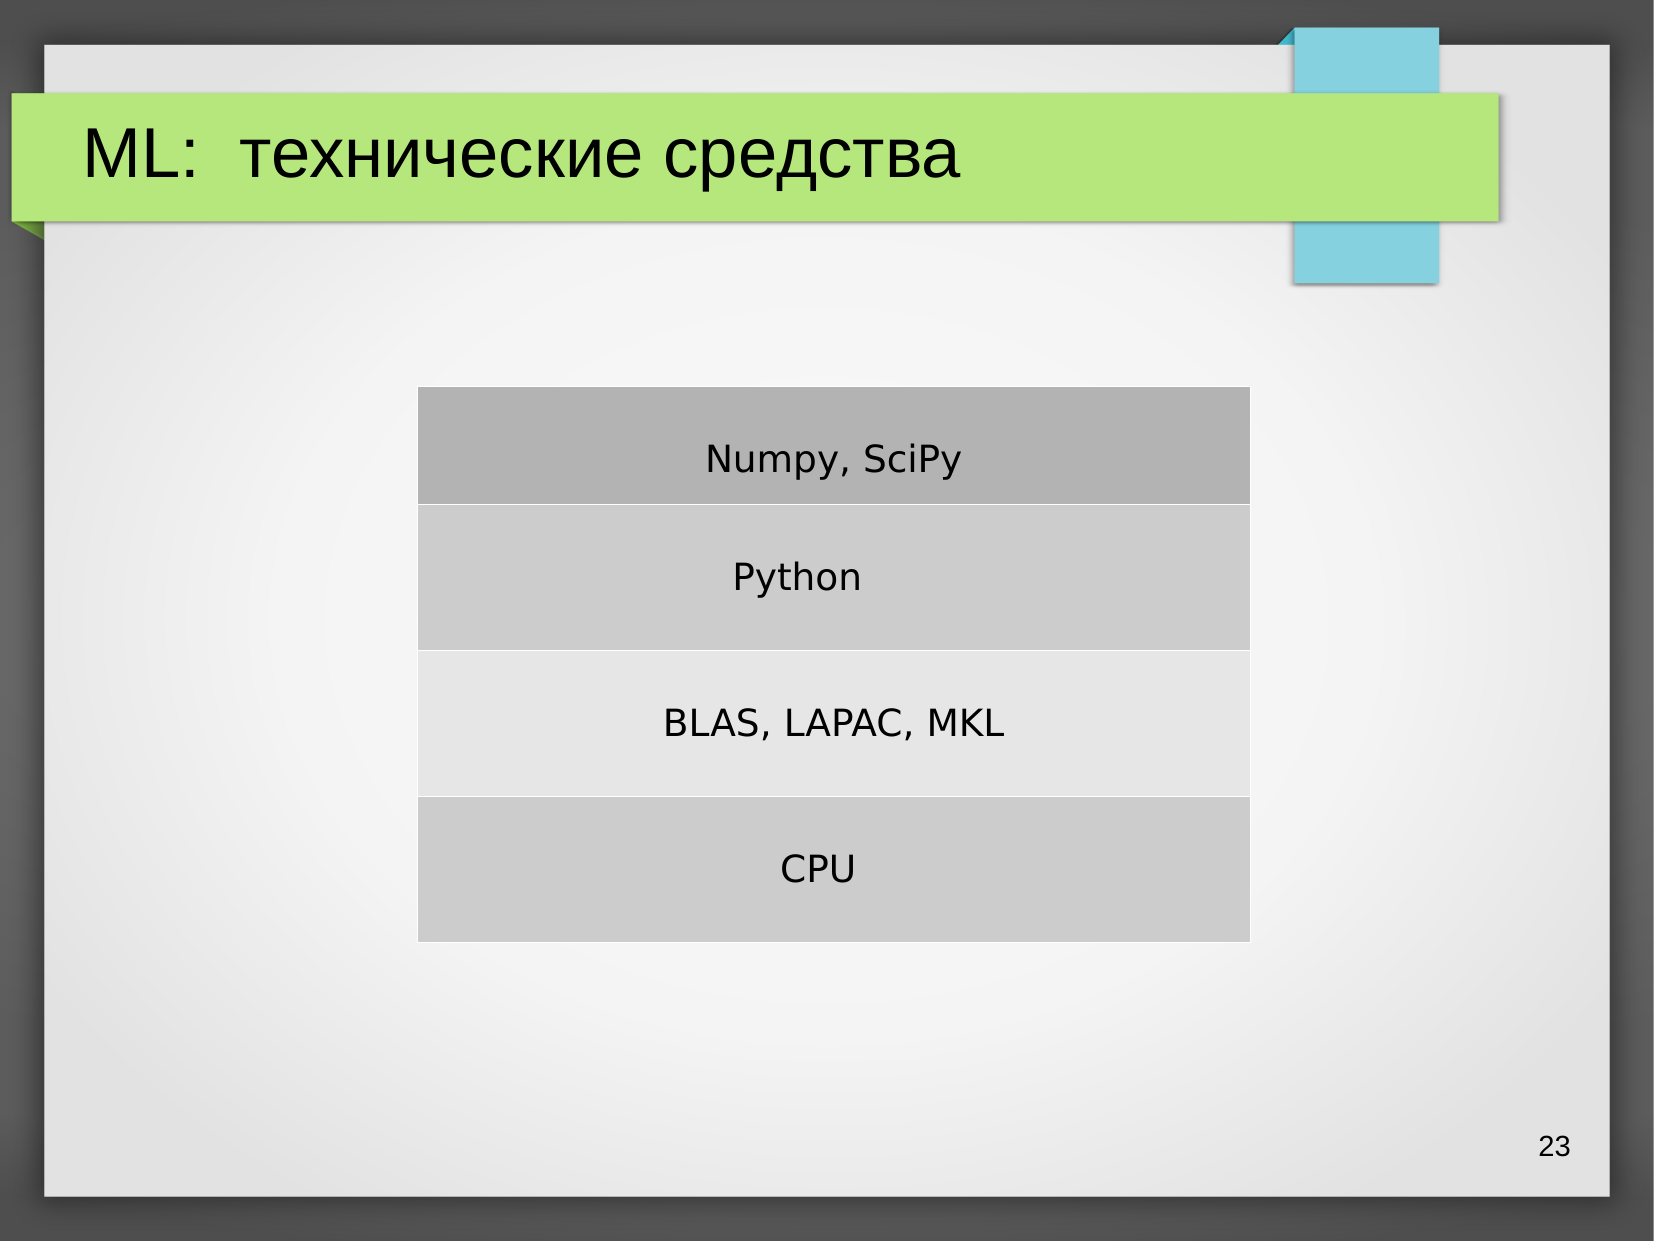

# ML: технические средства
| Numpy, SciPy |
| --- |
| Python |
| BLAS, LAPAC, MKL |
| CPU |
23